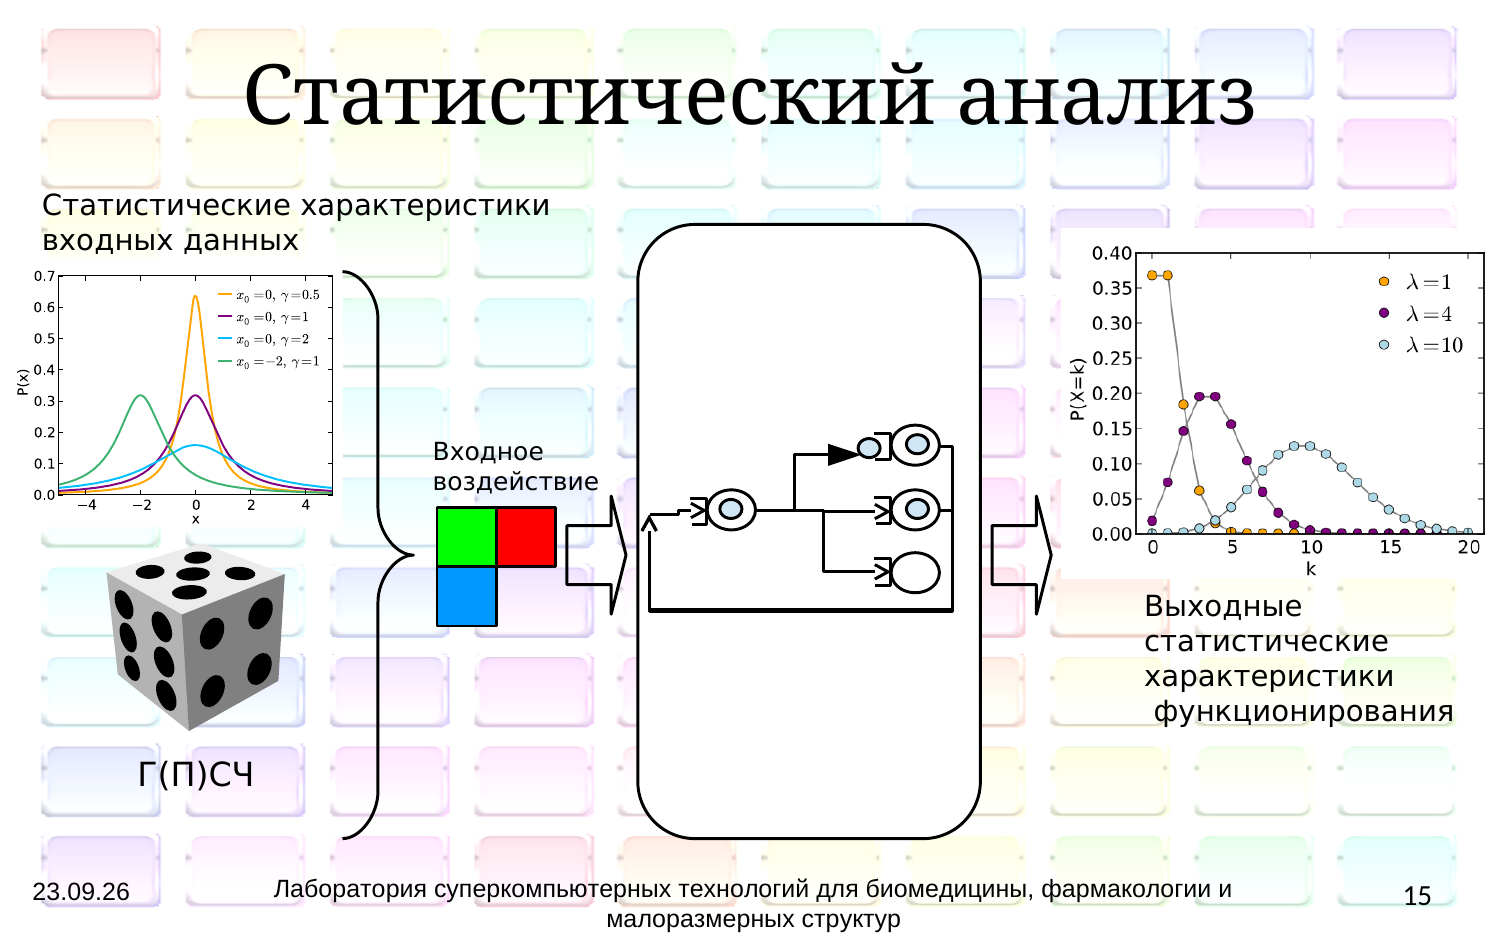

# Статистический анализ
Статистические характеристики
входных данных
Входное воздействие
Выходные статистические характеристики
 функционирования
Г(П)СЧ
Лаборатория суперкомпьютерных технологий для биомедицины, фармакологии и малоразмерных структур